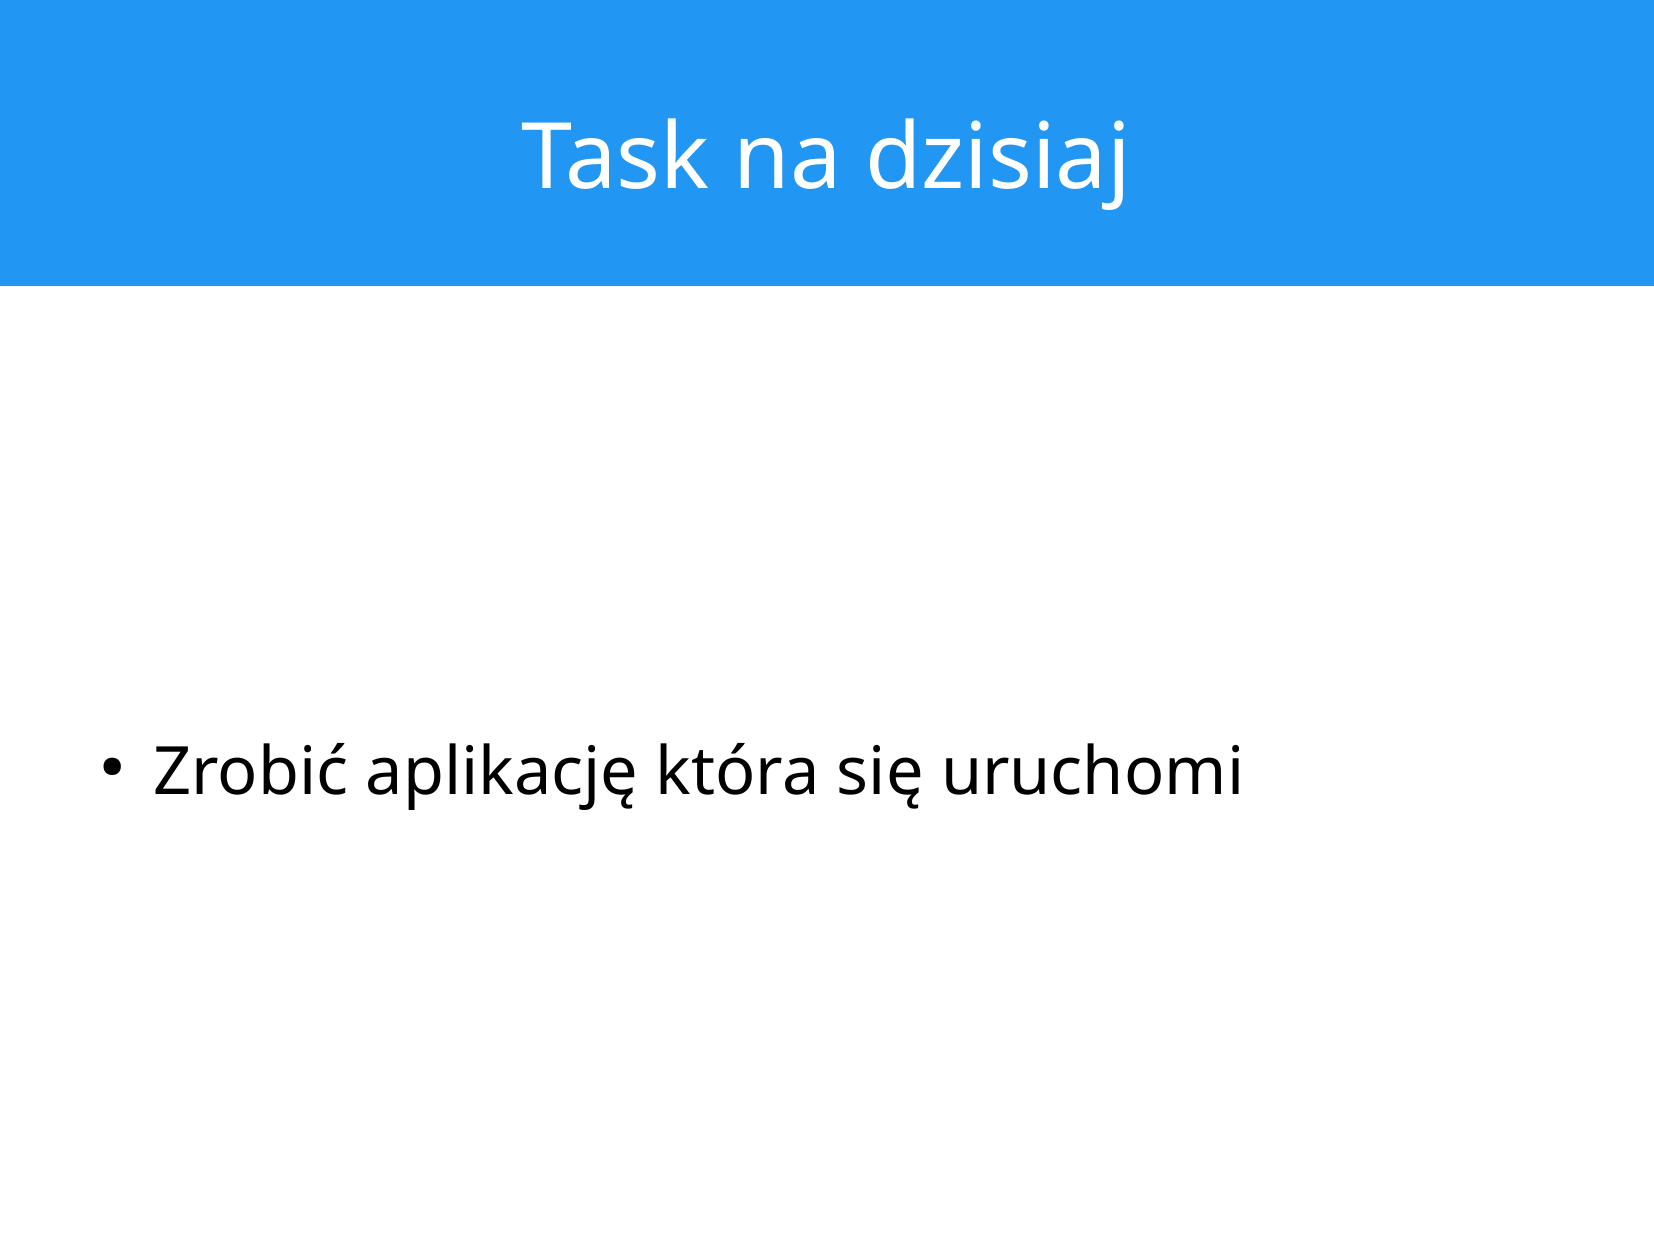

# Task na dzisiaj
Zrobić aplikację która się uruchomi